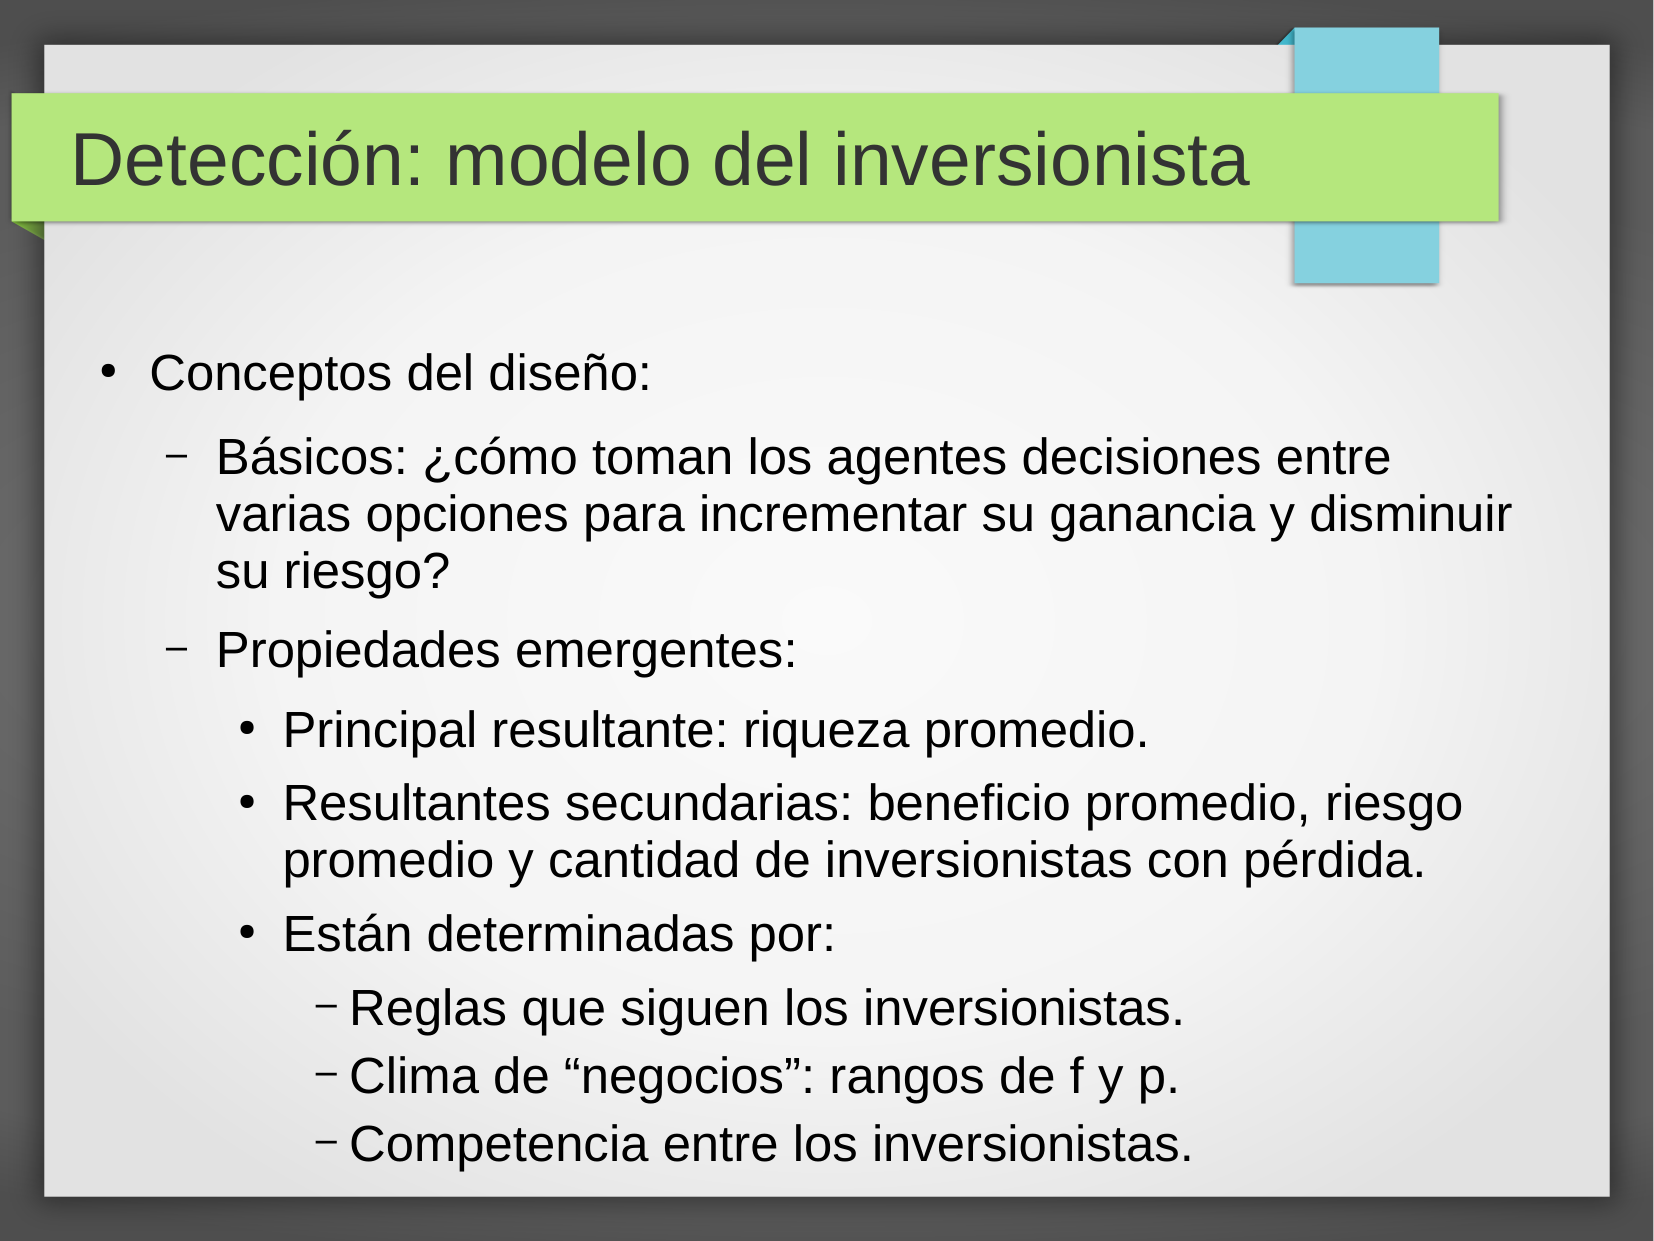

# Detección: modelo del inversionista
Conceptos del diseño:
Básicos: ¿cómo toman los agentes decisiones entre varias opciones para incrementar su ganancia y disminuir su riesgo?
Propiedades emergentes:
Principal resultante: riqueza promedio.
Resultantes secundarias: beneficio promedio, riesgo promedio y cantidad de inversionistas con pérdida.
Están determinadas por:
Reglas que siguen los inversionistas.
Clima de “negocios”: rangos de f y p.
Competencia entre los inversionistas.